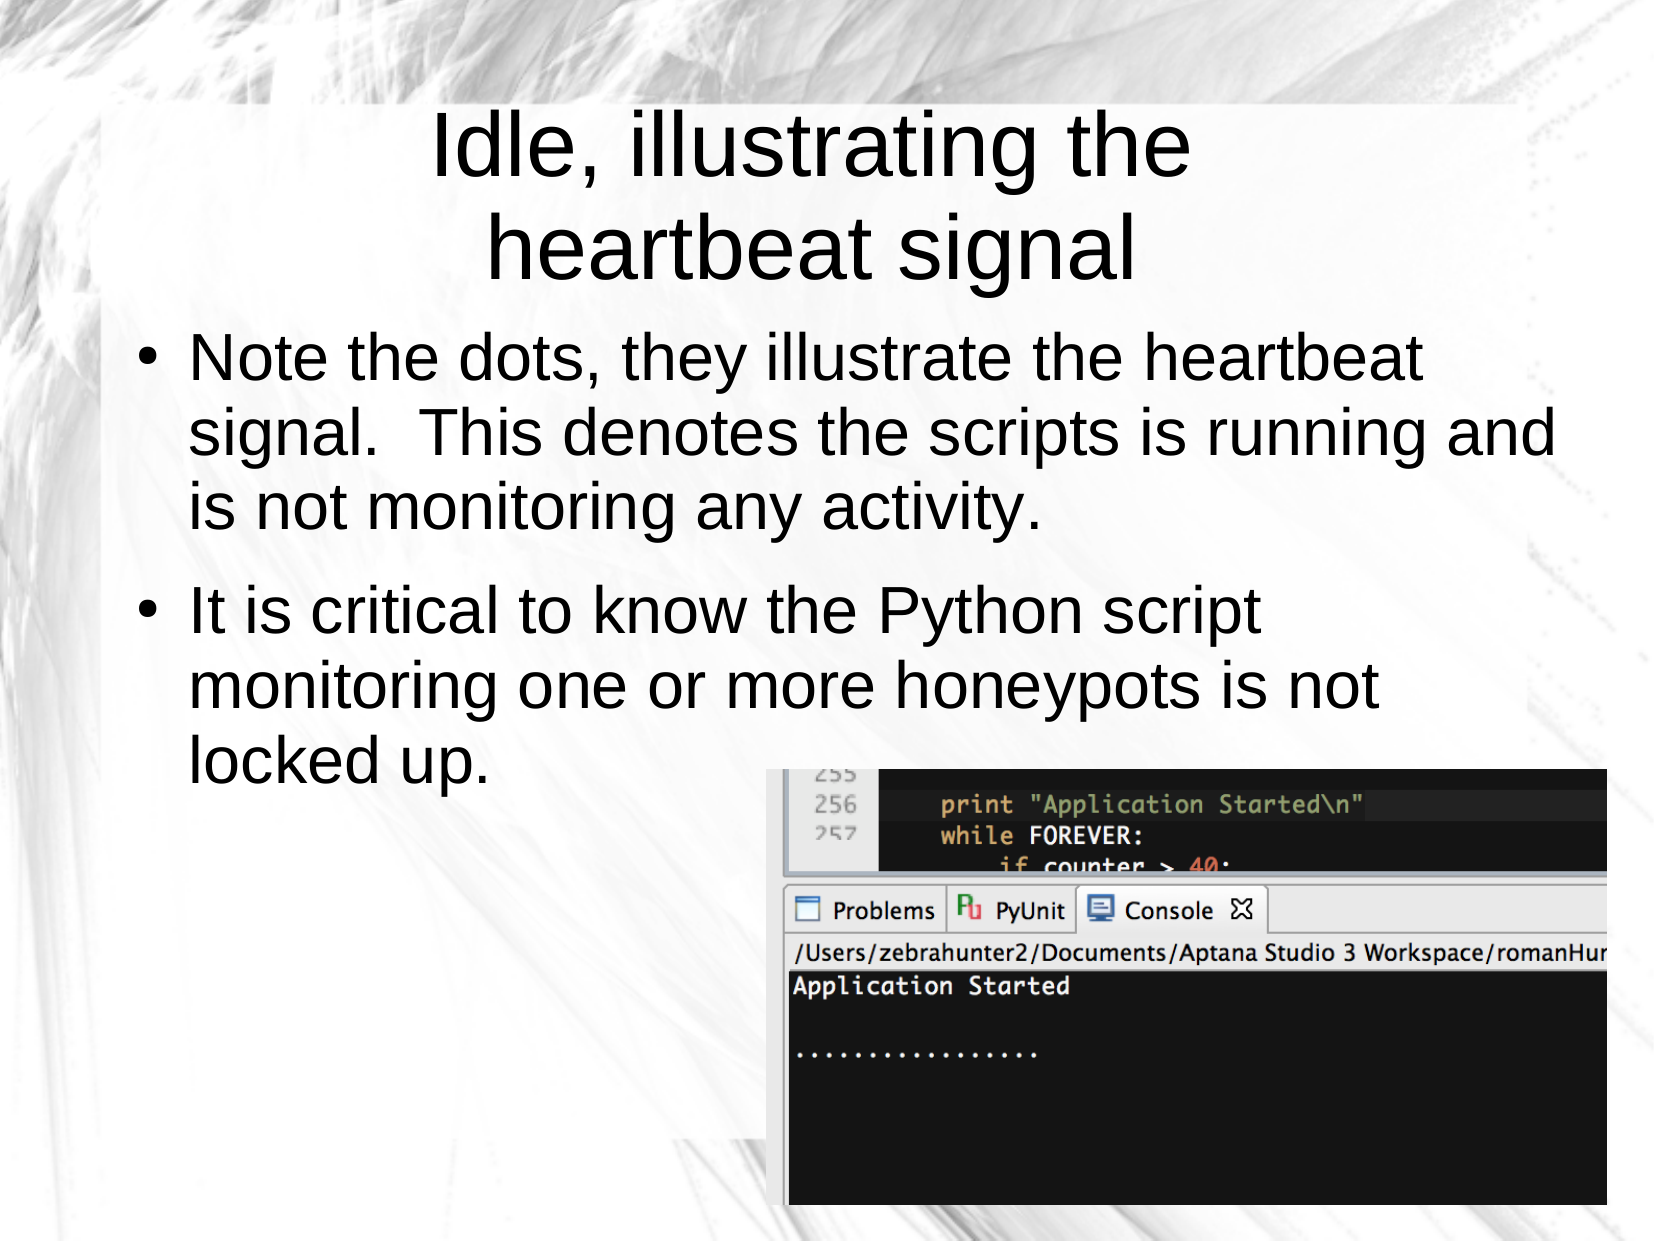

# Idle, illustrating the heartbeat signal
Note the dots, they illustrate the heartbeat signal. This denotes the scripts is running and is not monitoring any activity.
It is critical to know the Python script monitoring one or more honeypots is not locked up.